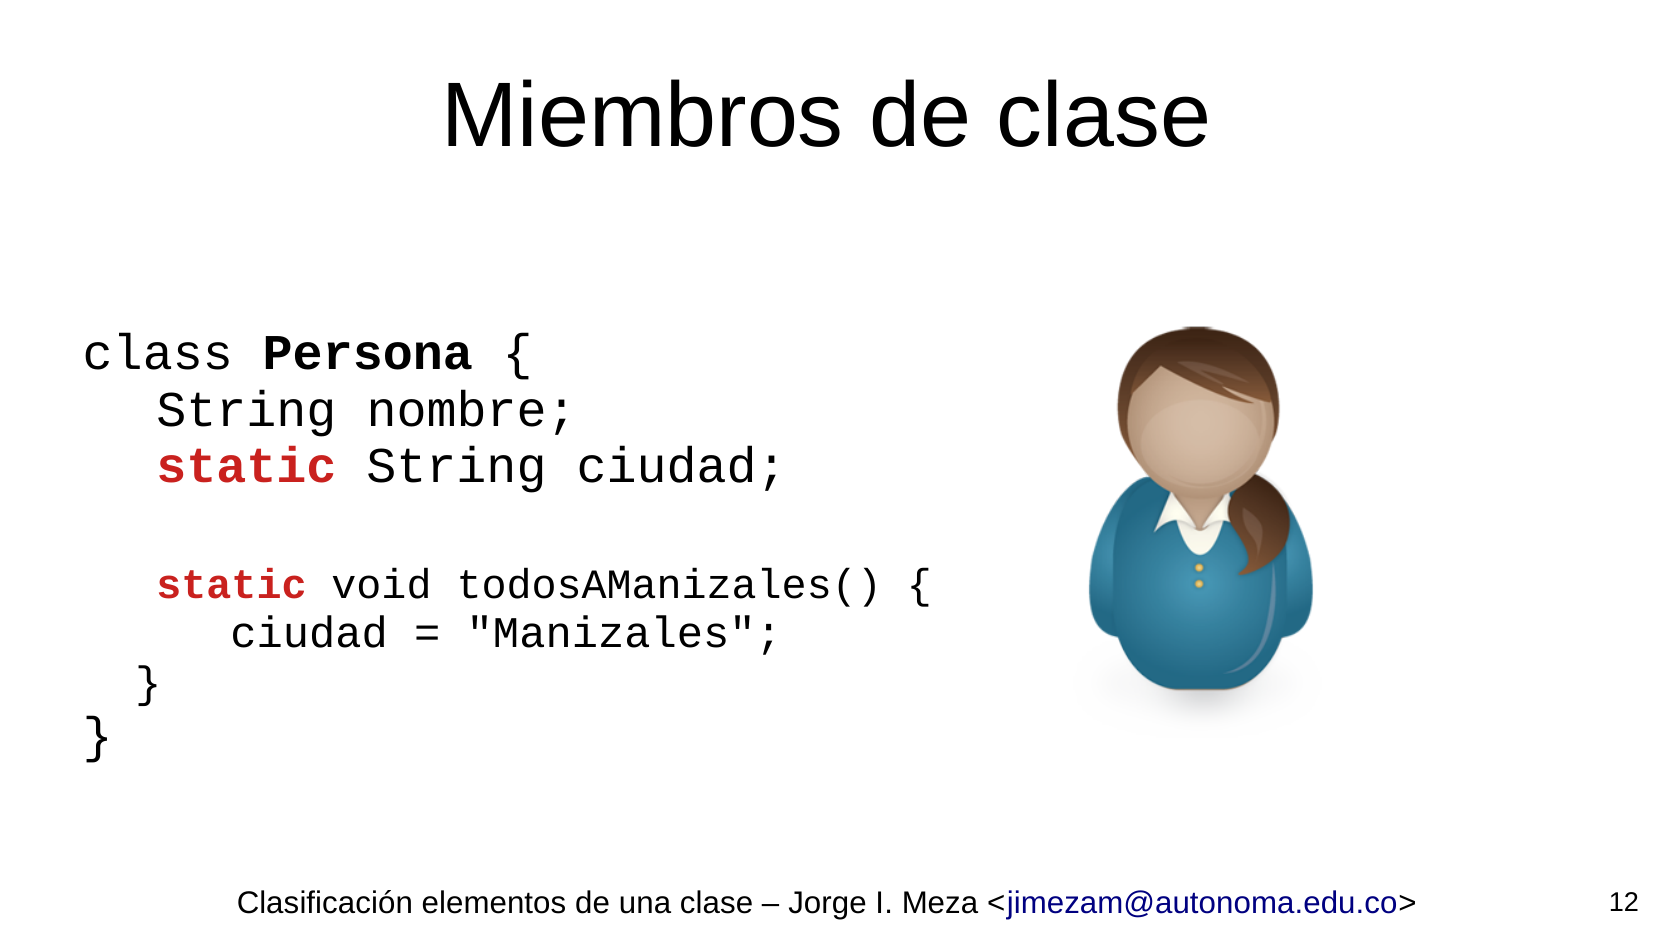

# Miembros de clase
class Persona {
	String nombre;
	static String ciudad;
	static void todosAManizales() {
		ciudad = "Manizales";
 }
}